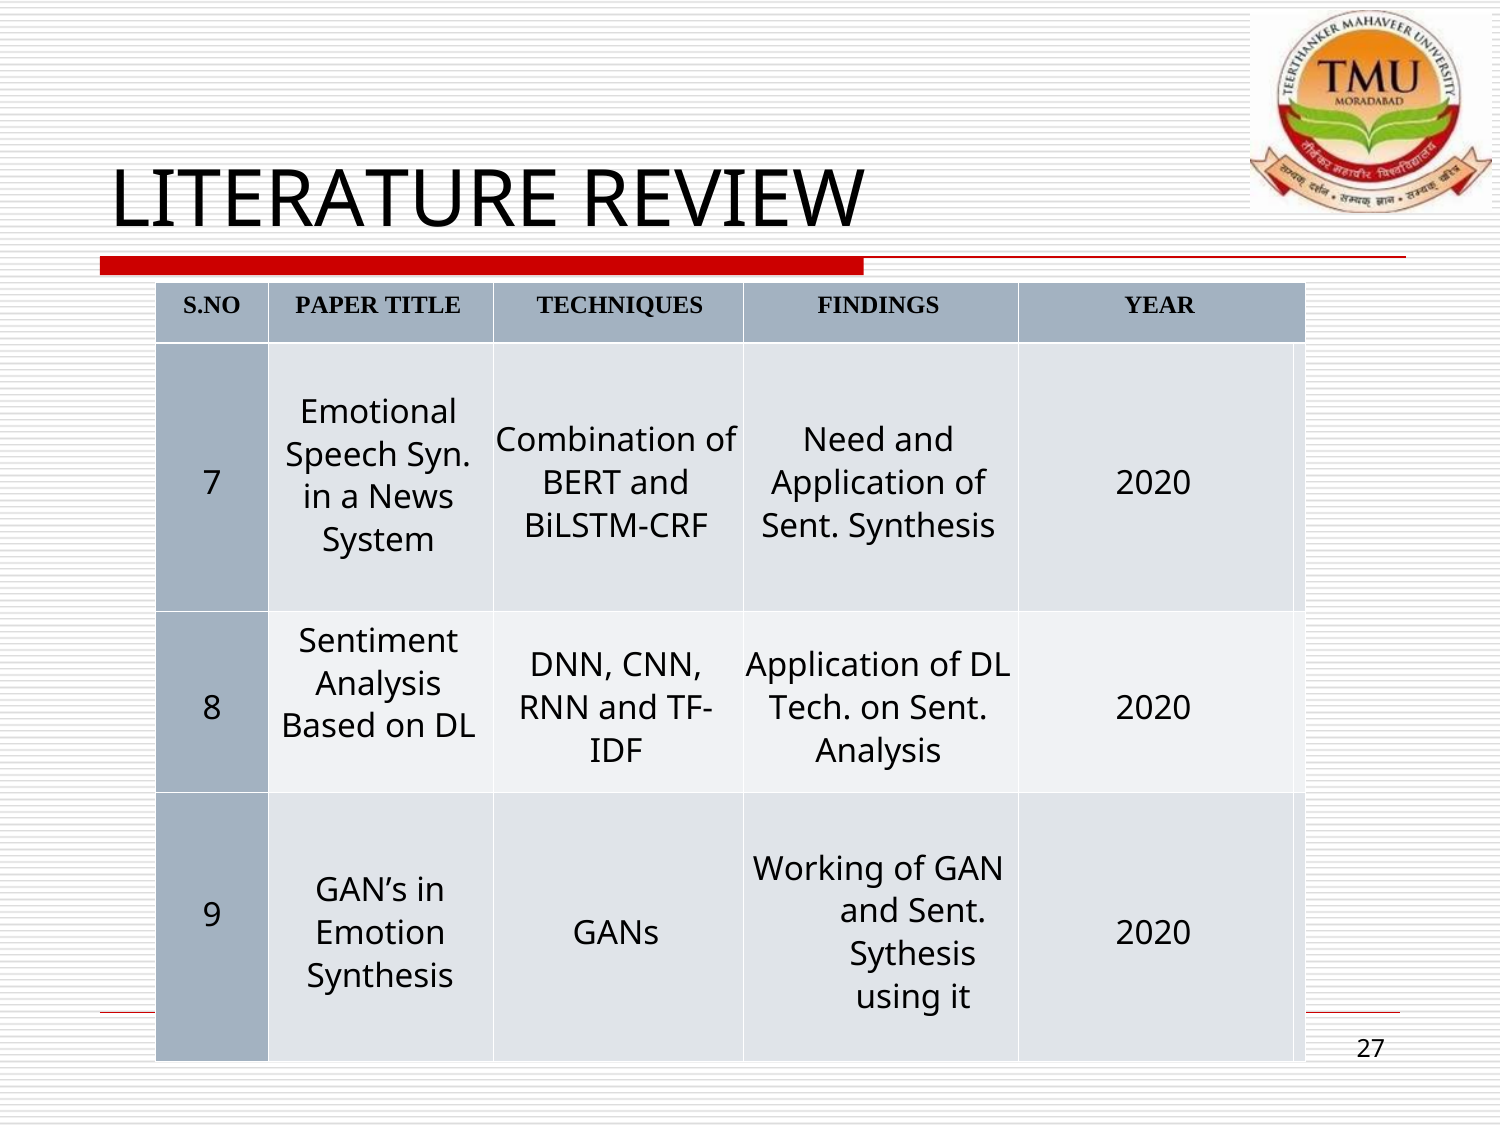

LITERATURE REVIEW
| S.NO | PAPER TITLE | TECHNIQUES | FINDINGS | YEAR | |
| --- | --- | --- | --- | --- | --- |
| 7 | Emotional Speech Syn. in a News System | Combination of BERT and BiLSTM-CRF | Need and Application of Sent. Synthesis | 2020 | |
| 8 | Sentiment Analysis Based on DL | DNN, CNN, RNN and TF-IDF | Application of DL Tech. on Sent. Analysis | 2020 | |
| 9 | GAN’s in Emotion Synthesis | GANs | Working of GAN and Sent. Sythesis using it | 2020 | |
#